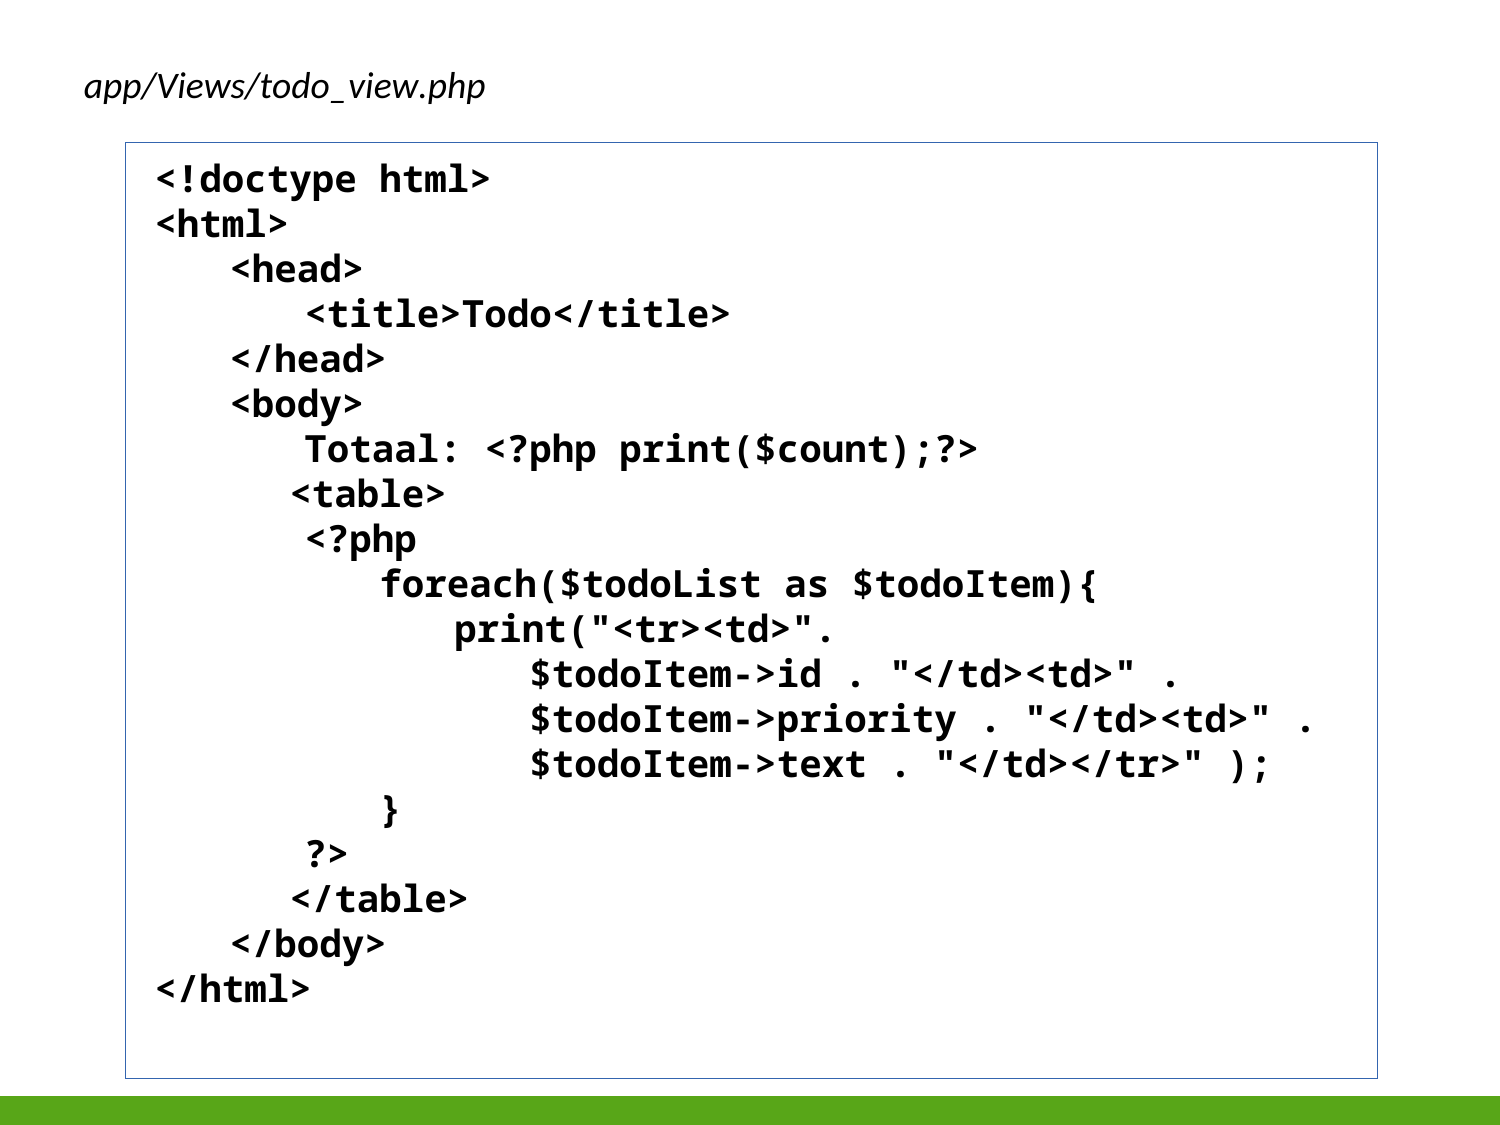

app/Views/todo_view.php
<!doctype html>
<html>
	<head>
		<title>Todo</title>
	</head>
	<body>
		Totaal: <?php print($count);?>
 <table>
		<?php
			foreach($todoList as $todoItem){
				print("<tr><td>".
					$todoItem->id . "</td><td>" .
					$todoItem->priority . "</td><td>" .
					$todoItem->text . "</td></tr>" );
			}
		?>
 </table>
	</body>
</html>